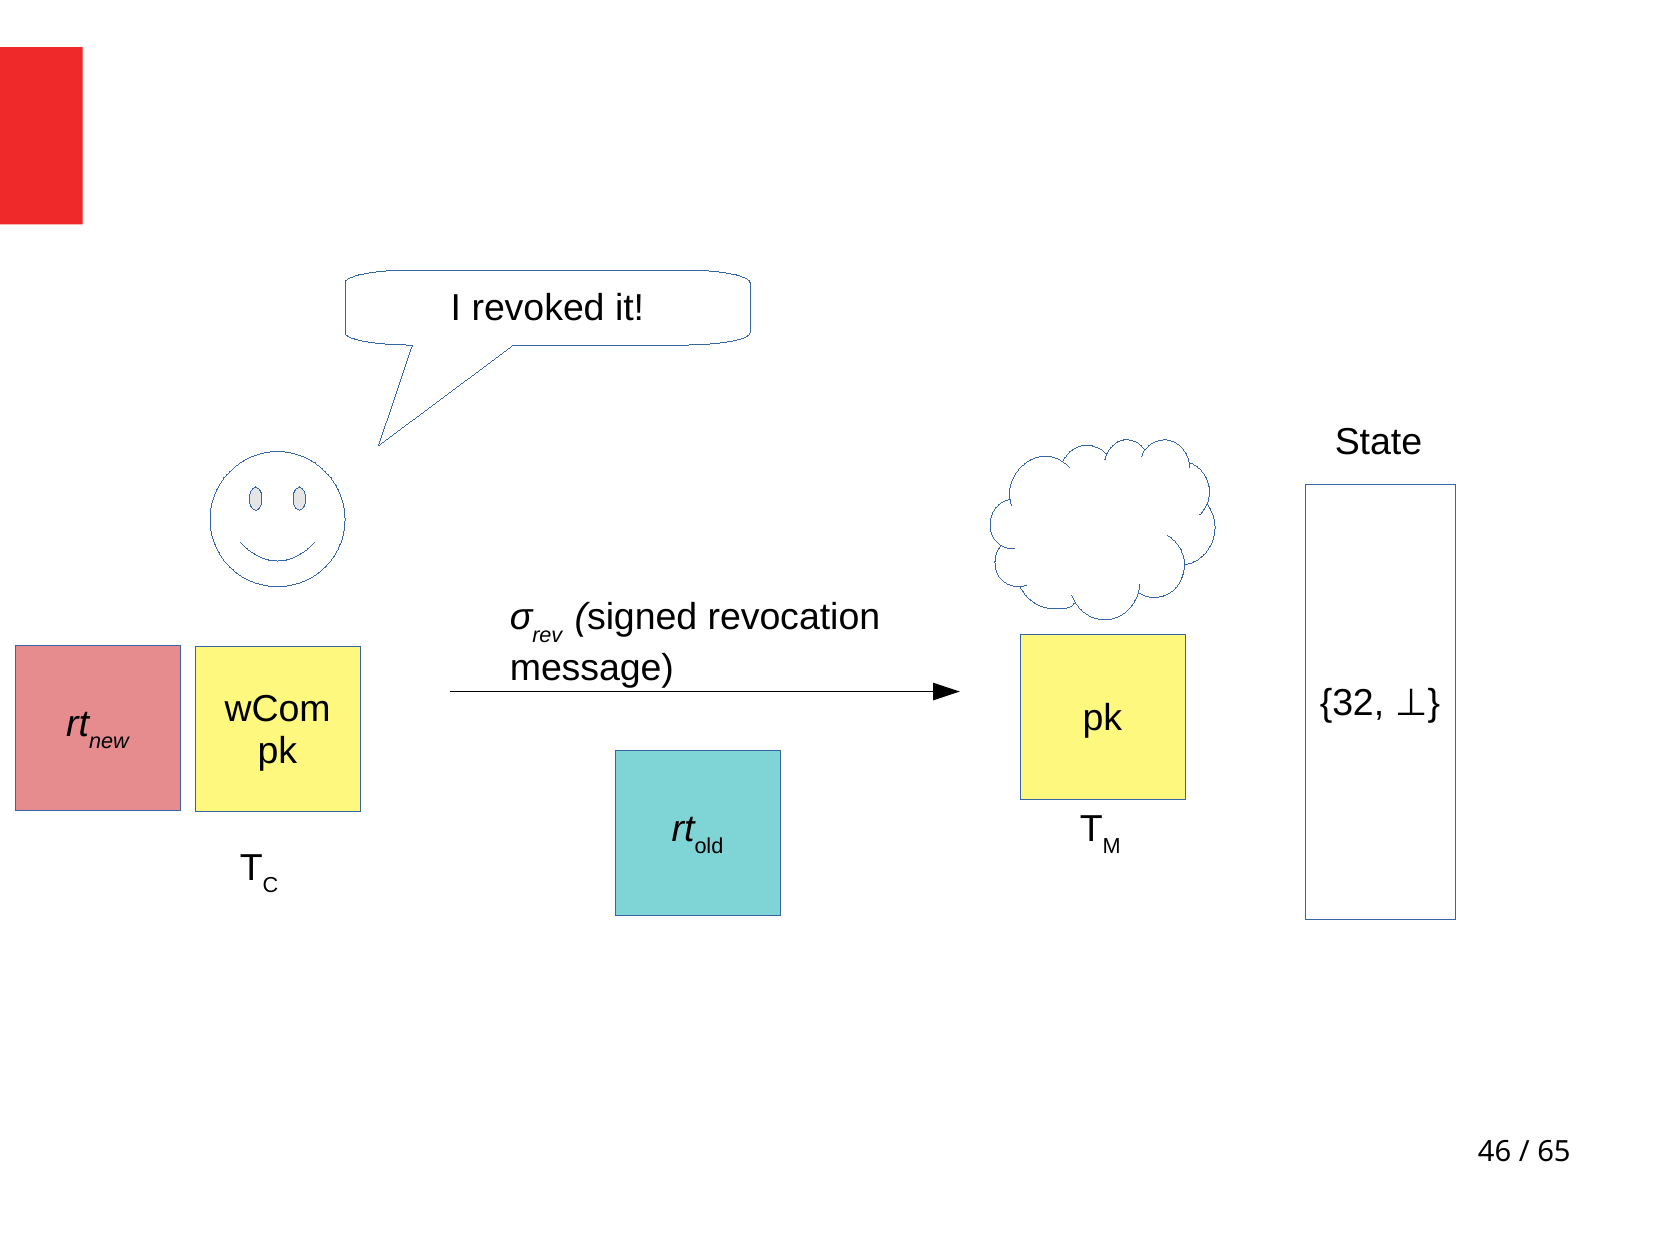

#
I revoked it!
State
{32, ⊥}
σrev (signed revocation message)
pk
rtnew
wCom
pk
rtold
TM
TC
46